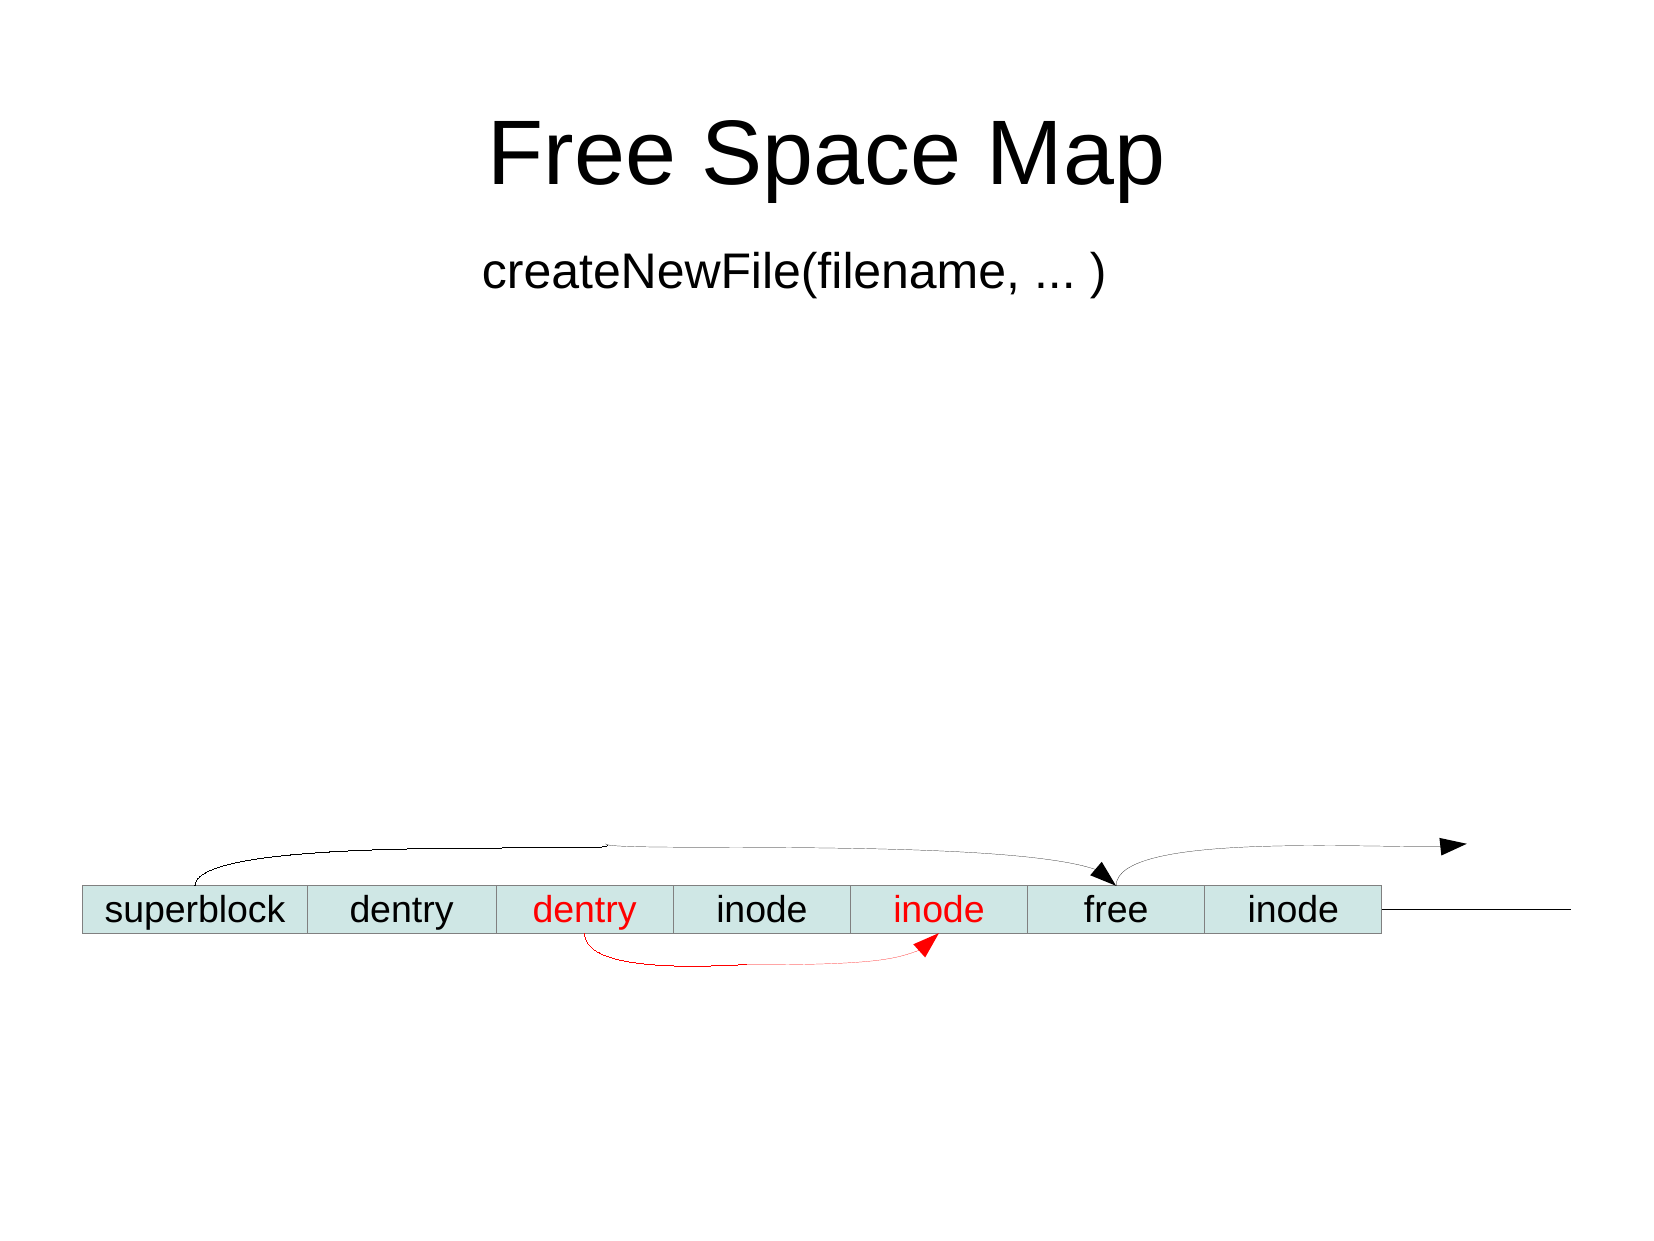

# Free Space Map
createNewFile(filename, ... )
superblock
dentry
dentry
inode
inode
free
inode